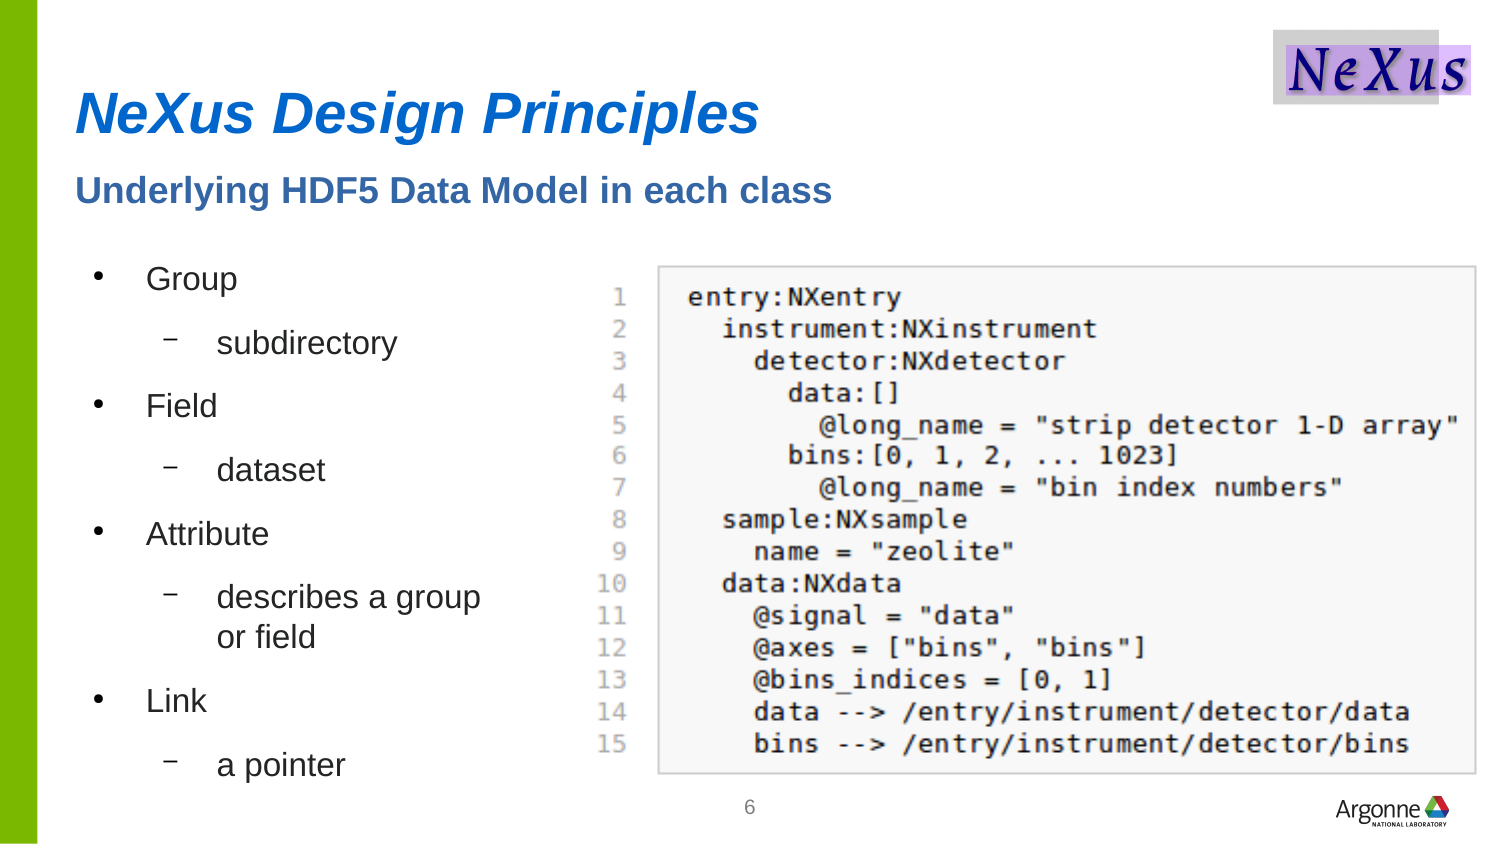

NeXus Design Principles
#
Underlying HDF5 Data Model in each class
Group
subdirectory
Field
dataset
Attribute
describes a group
or field
Link
a pointer